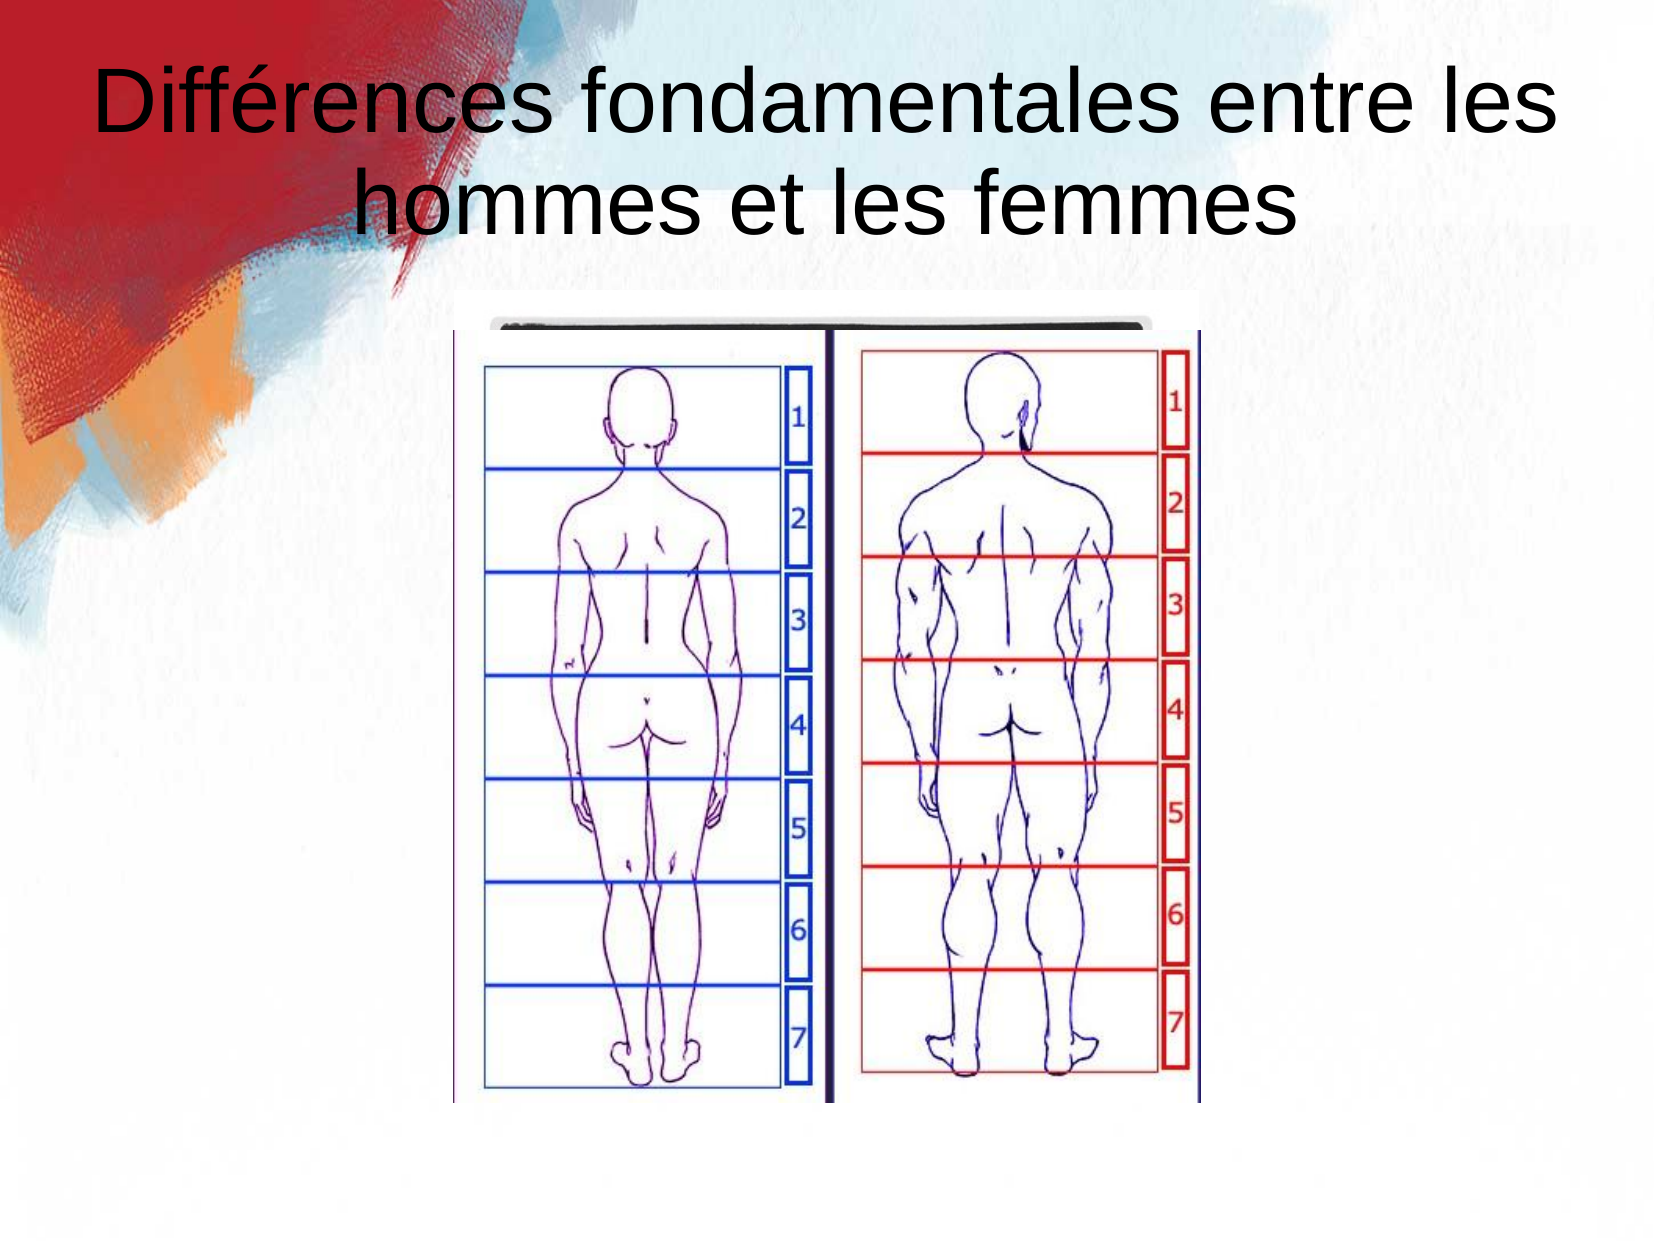

# Différences fondamentales entre les hommes et les femmes